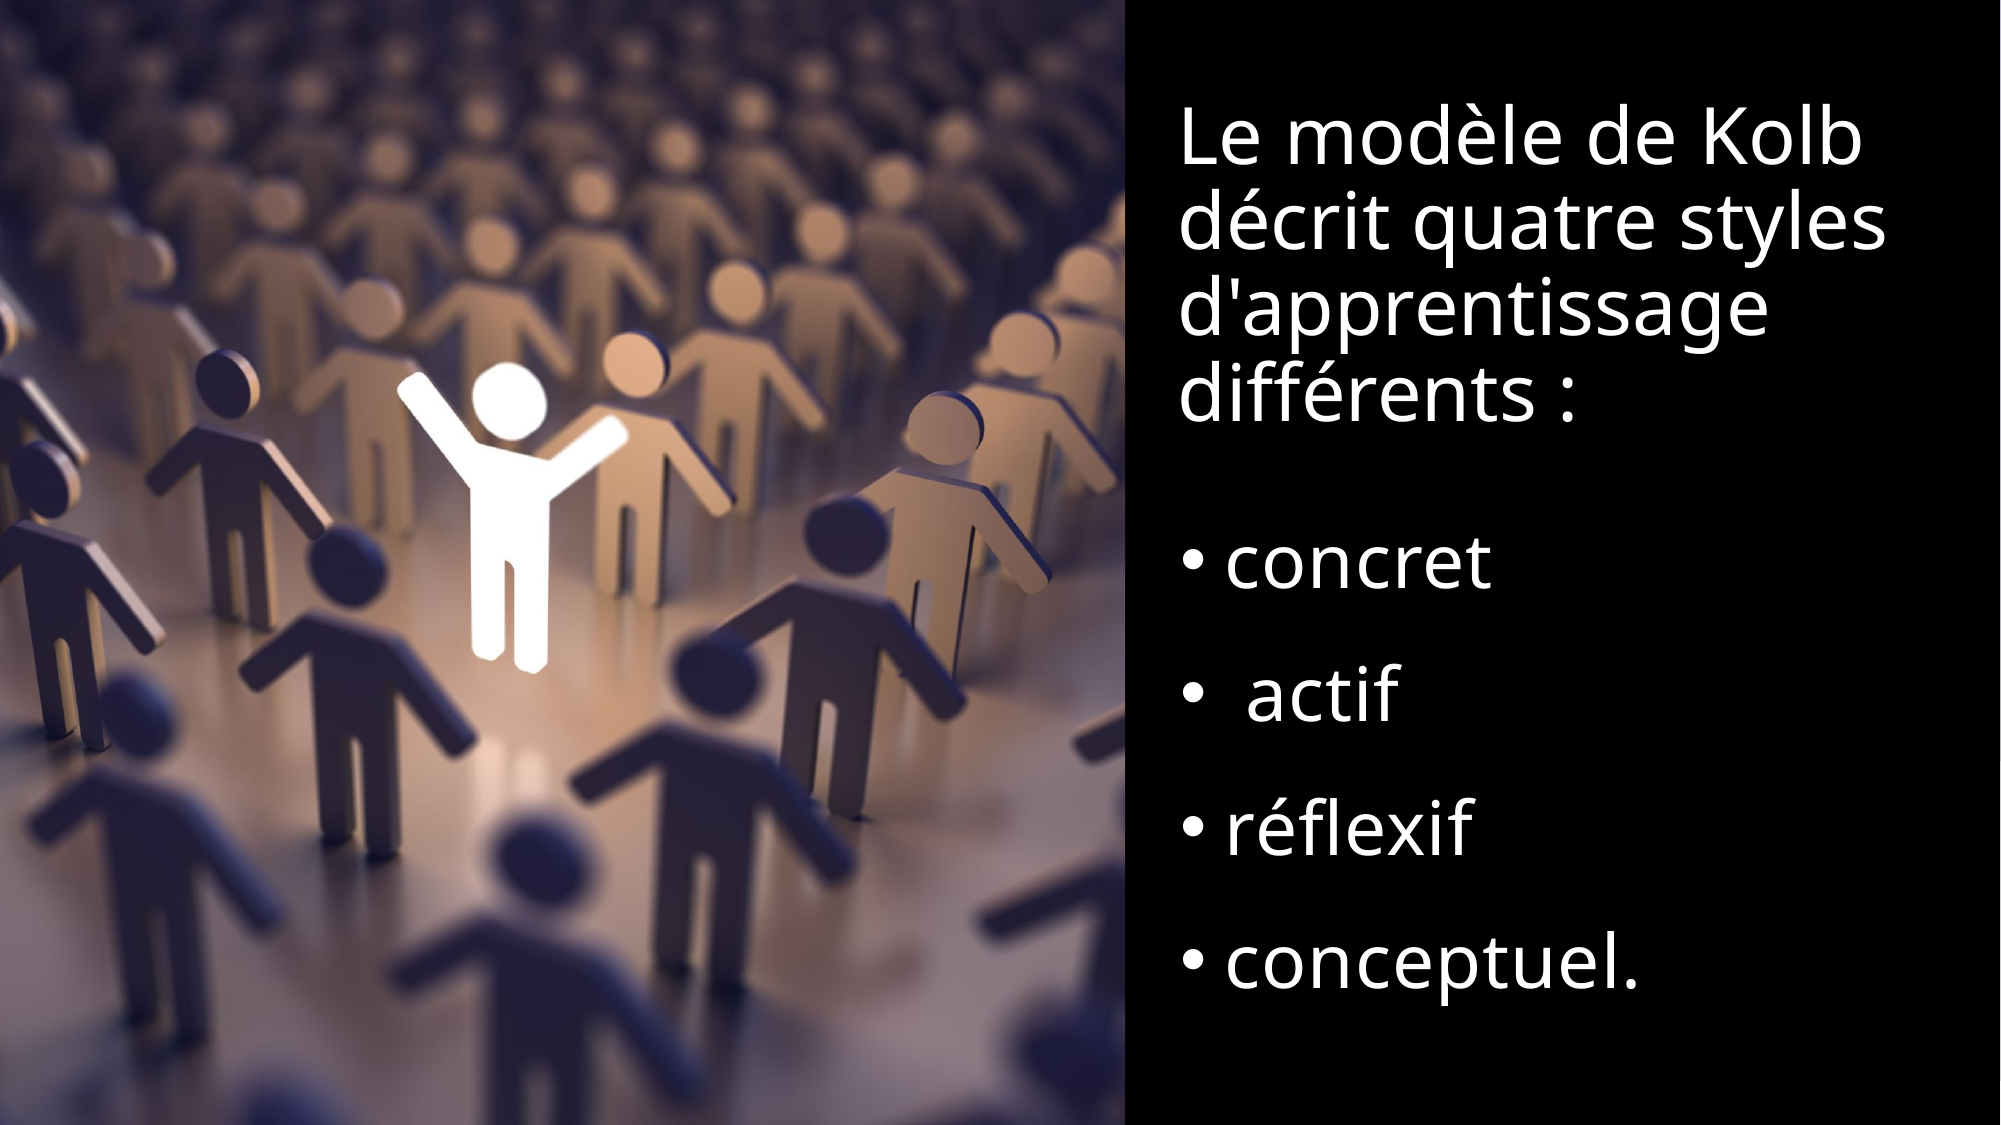

# Le modèle de Kolb décrit quatre styles d'apprentissage différents :
concret
 actif
réflexif
conceptuel.